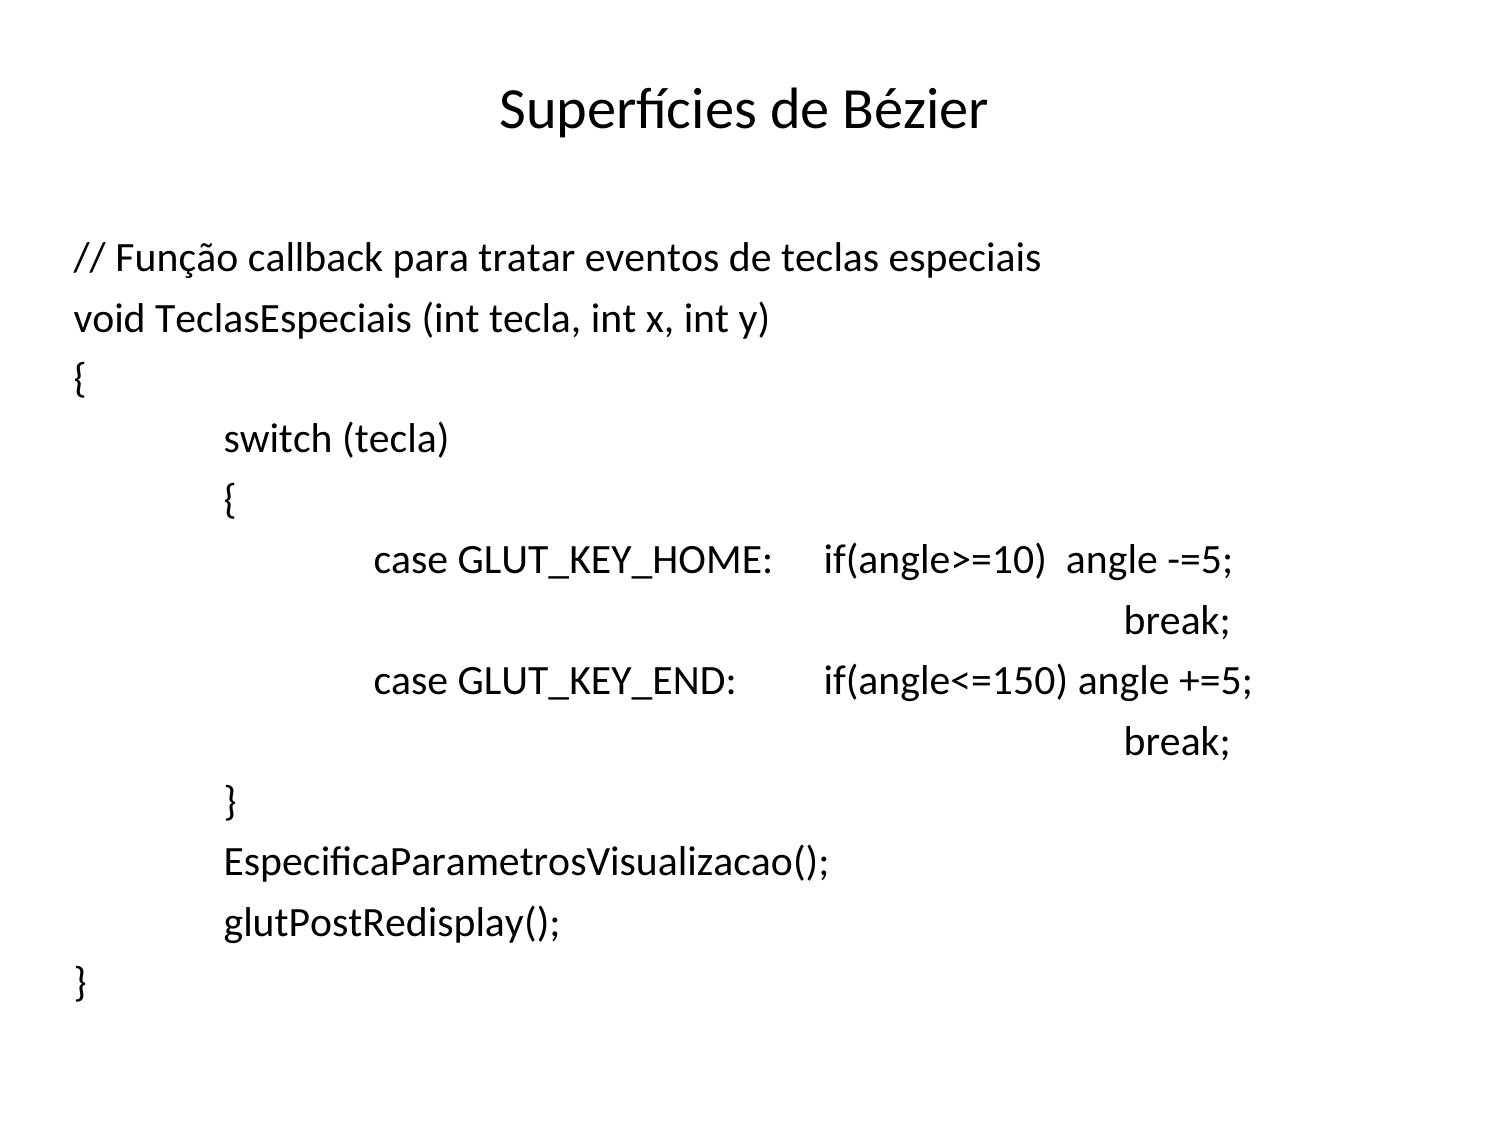

# Superfícies de Bézier
// Função callback para tratar eventos de teclas especiais
void TeclasEspeciais (int tecla, int x, int y)
{
	switch (tecla)
	{
		case GLUT_KEY_HOME:	if(angle>=10) angle -=5;
							break;
		case GLUT_KEY_END:	if(angle<=150) angle +=5;
							break;
	}
	EspecificaParametrosVisualizacao();
	glutPostRedisplay();
}